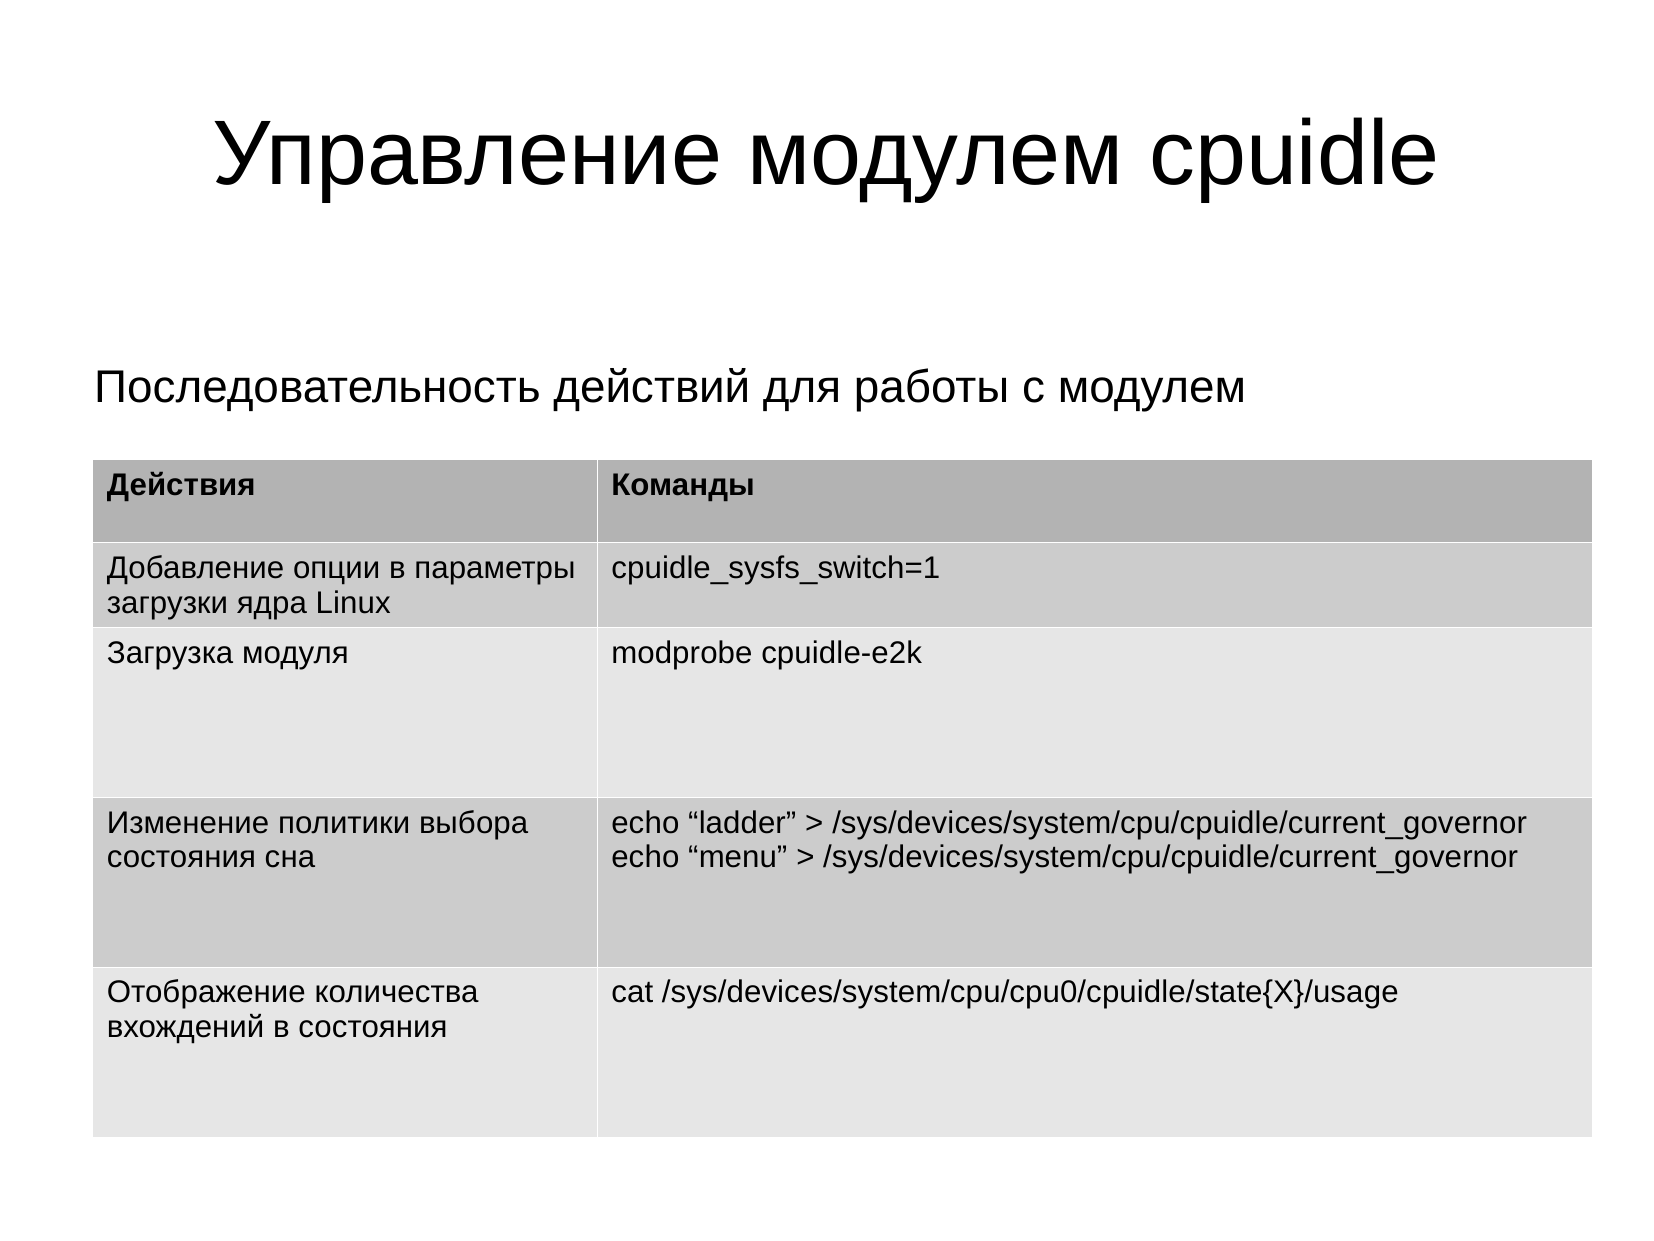

# Управление модулем cpuidle
Последовательность действий для работы с модулем
| Действия | Команды |
| --- | --- |
| Добавление опции в параметры загрузки ядра Linux | cpuidle\_sysfs\_switch=1 |
| Загрузка модуля | modprobe cpuidle-e2k |
| Изменение политики выбора состояния сна | echo “ladder” > /sys/devices/system/cpu/cpuidle/current\_governor echo “menu” > /sys/devices/system/cpu/cpuidle/current\_governor |
| Отображение количества вхождений в состояния | cat /sys/devices/system/cpu/cpu0/cpuidle/state{X}/usage |